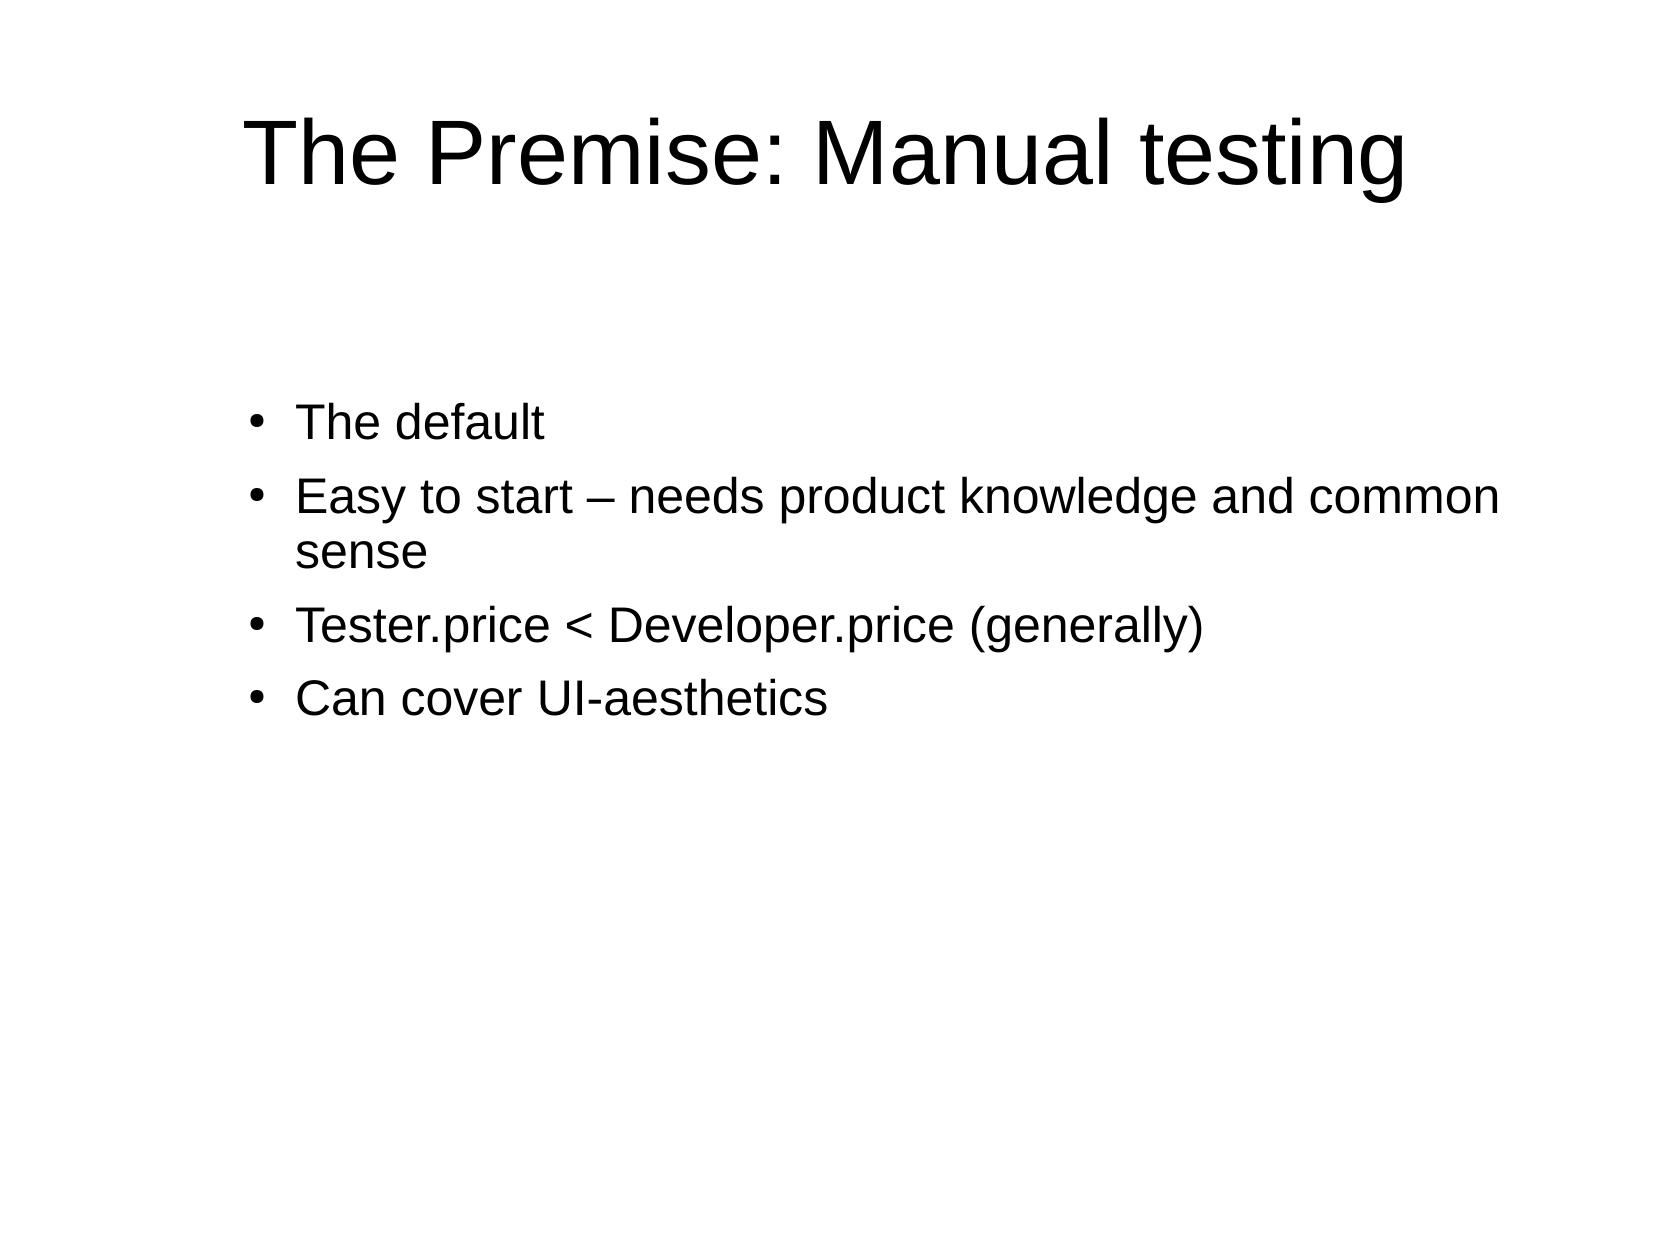

# The Premise: Manual testing
The default
Easy to start – needs product knowledge and common sense
Tester.price < Developer.price (generally)
Can cover UI-aesthetics